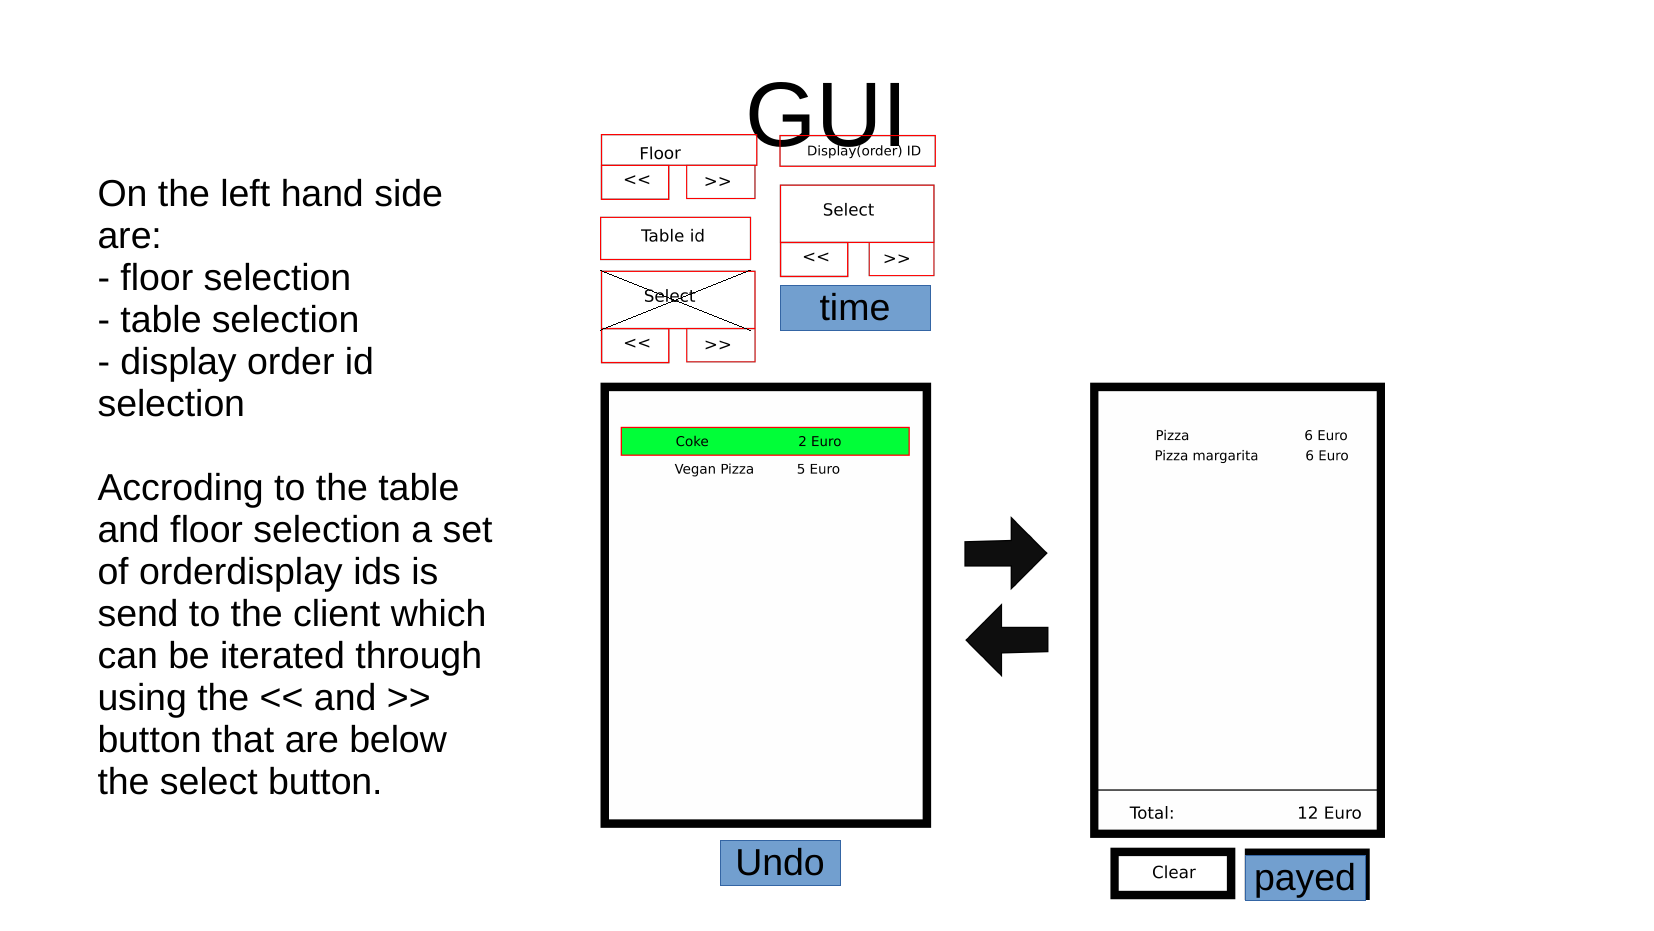

# GUI
On the left hand side
are:
- floor selection
- table selection
- display order id selection
Accroding to the table and floor selection a set of orderdisplay ids is send to the client which can be iterated through using the << and >> button that are below the select button.
time
Undo
payed